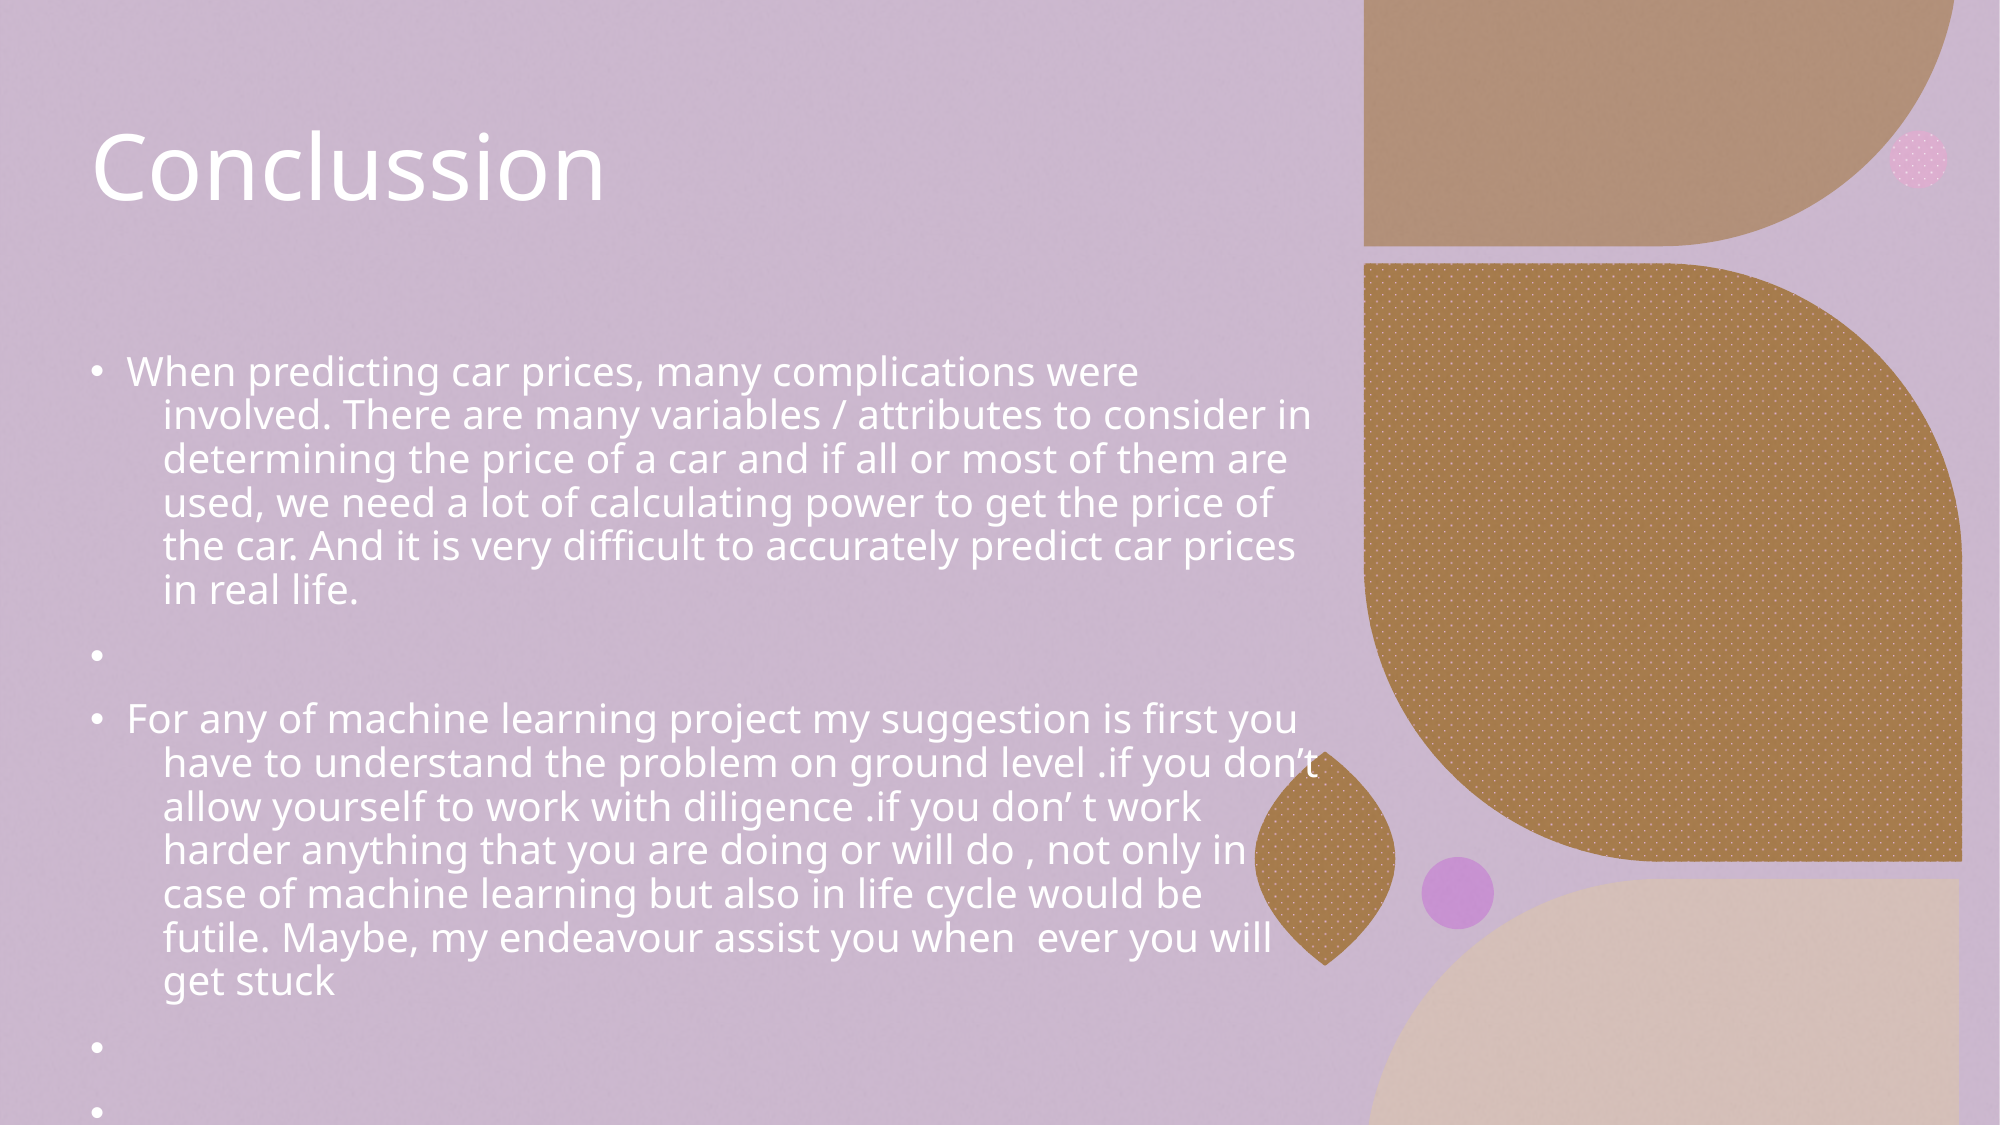

# Conclussion
When predicting car prices, many complications were involved. There are many variables / attributes to consider in determining the price of a car and if all or most of them are used, we need a lot of calculating power to get the price of the car. And it is very difficult to accurately predict car prices in real life.
For any of machine learning project my suggestion is first you have to understand the problem on ground level .if you don’t allow yourself to work with diligence .if you don’ t work harder anything that you are doing or will do , not only in case of machine learning but also in life cycle would be futile. Maybe, my endeavour assist you when  ever you will get stuck